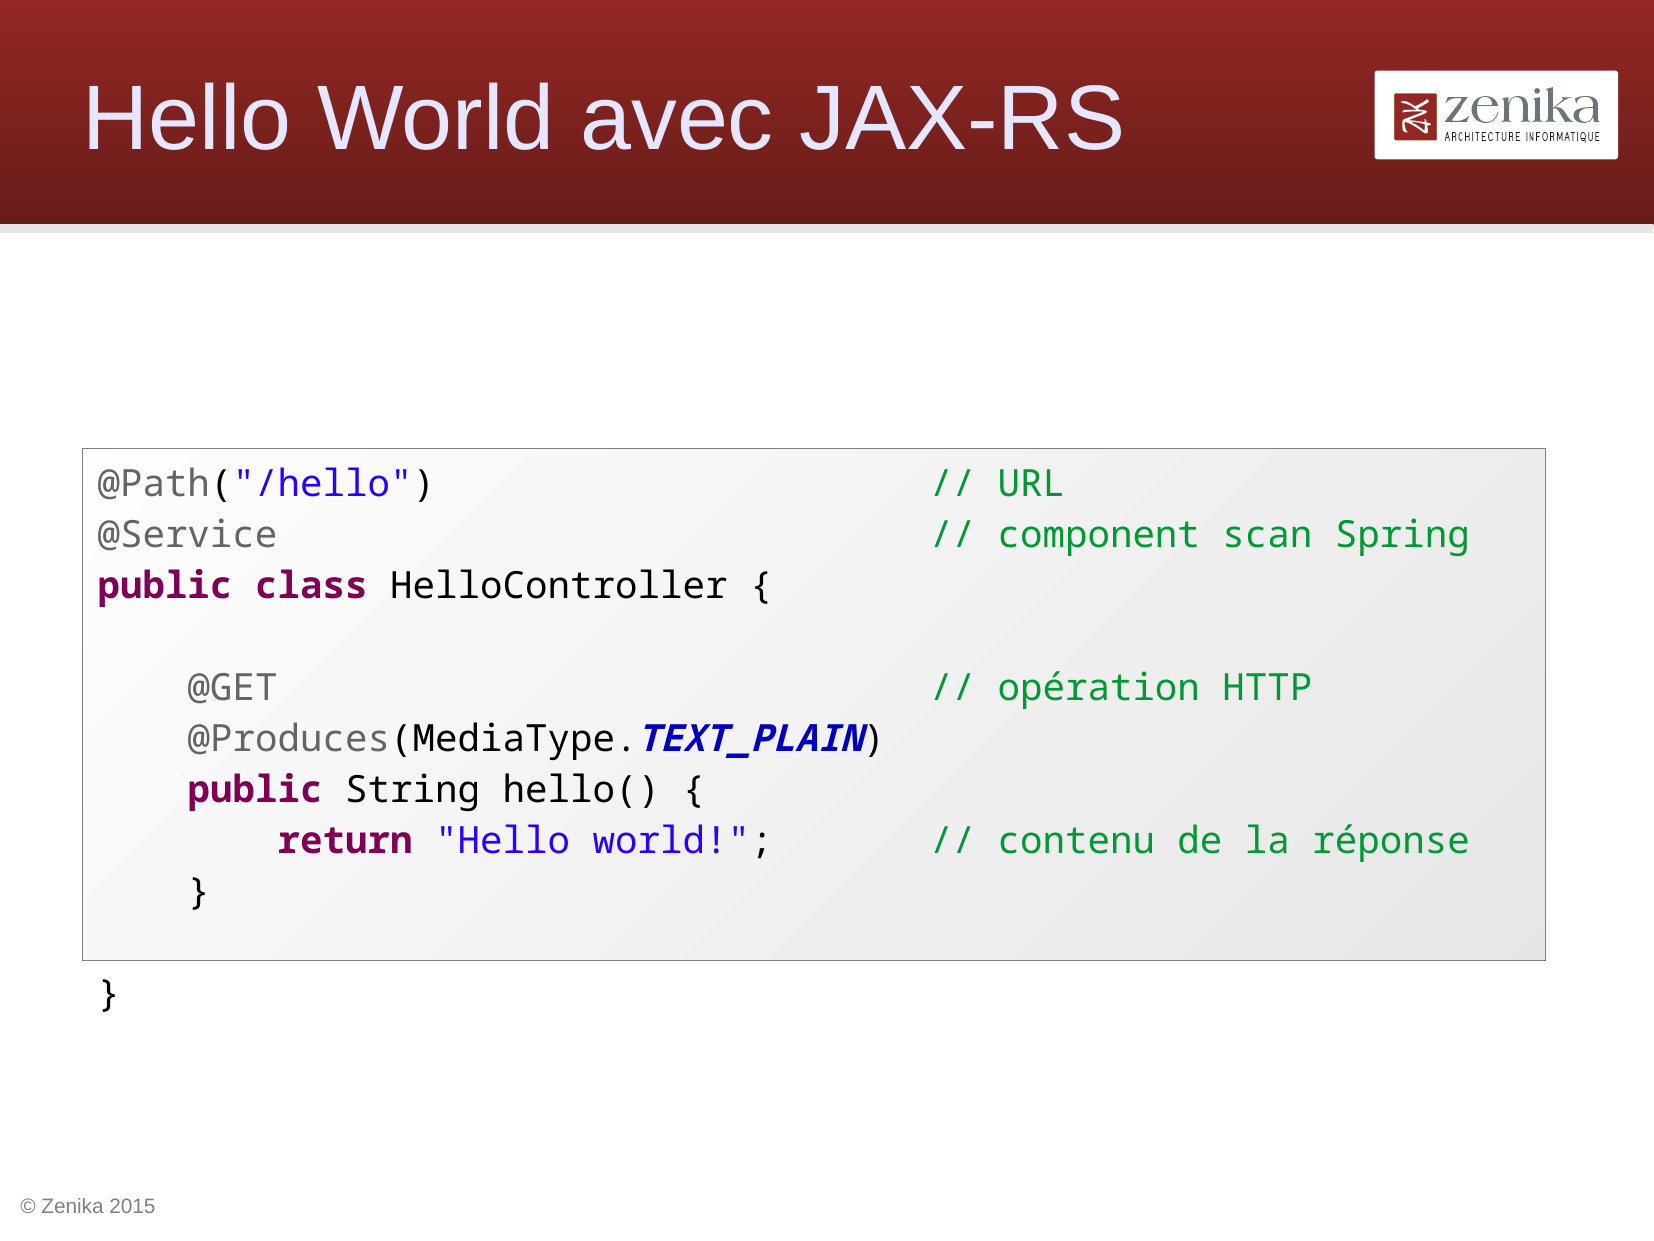

# Hello World avec JAX-RS
@Path("/hello") // URL
@Service // component scan Spring
public class HelloController {
 @GET // opération HTTP
 @Produces(MediaType.TEXT_PLAIN)
 public String hello() {
 return "Hello world!"; // contenu de la réponse
 }
}